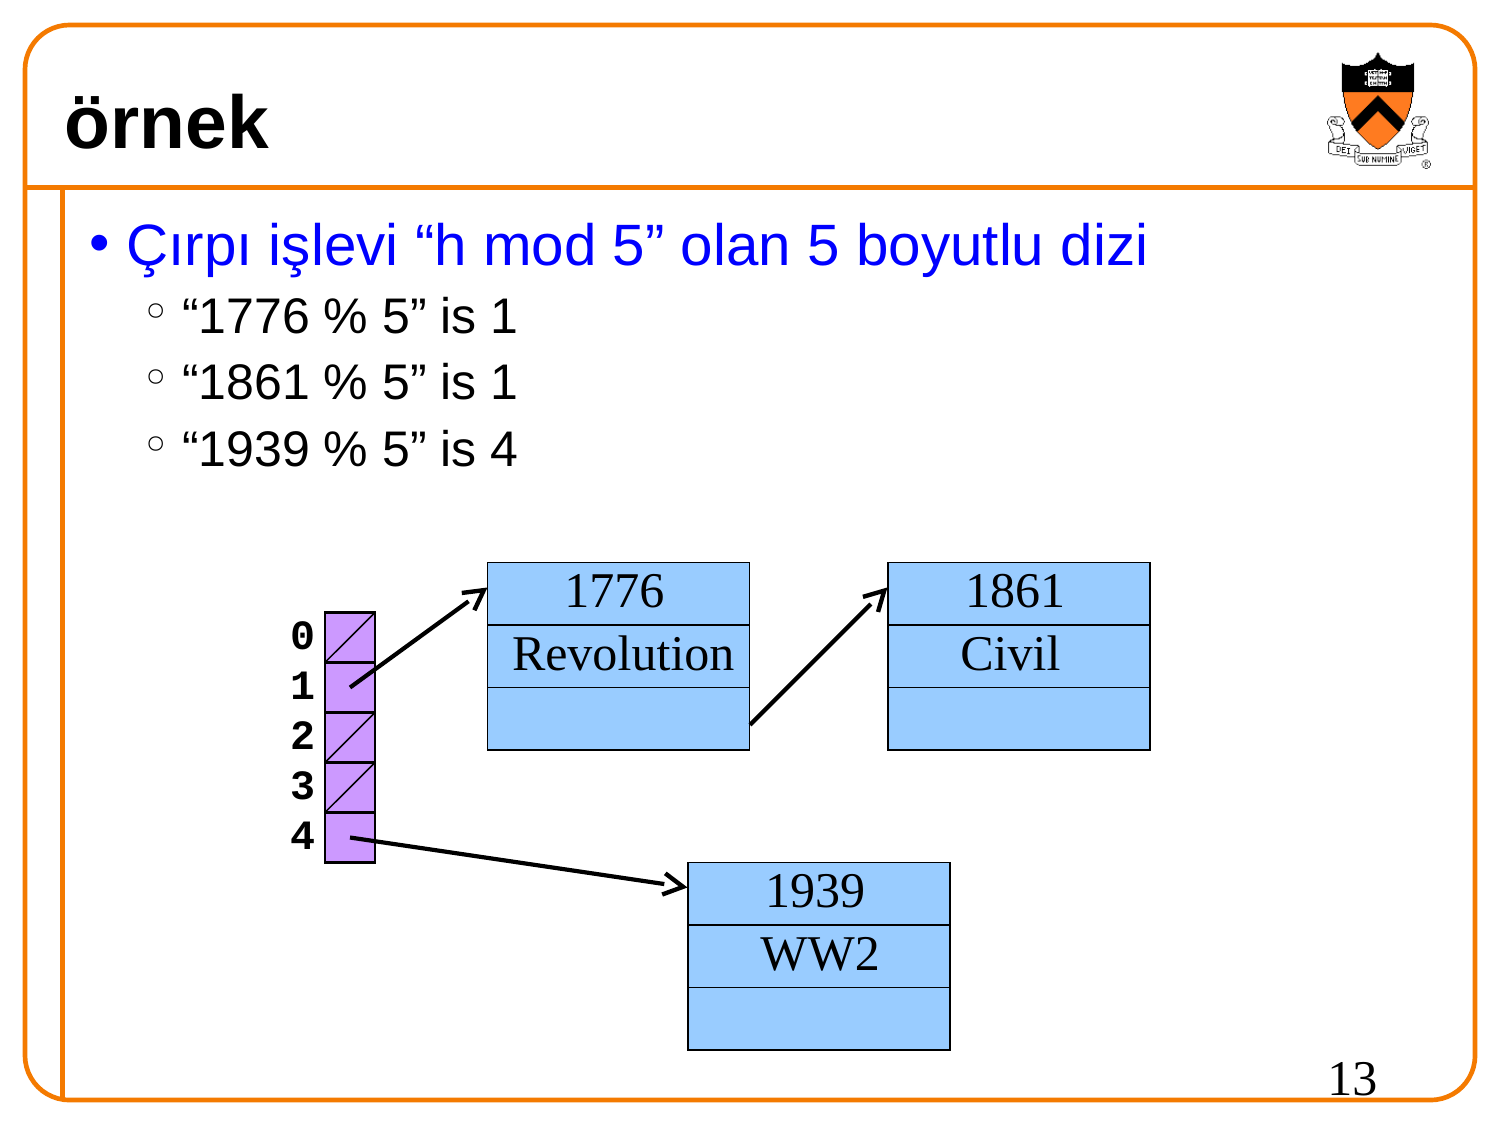

# örnek
Çırpı işlevi “h mod 5” olan 5 boyutlu dizi
“1776 % 5” is 1
“1861 % 5” is 1
“1939 % 5” is 4
1776
1861
0
Revolution
Civil
1
2
3
4
1939
WW2
13